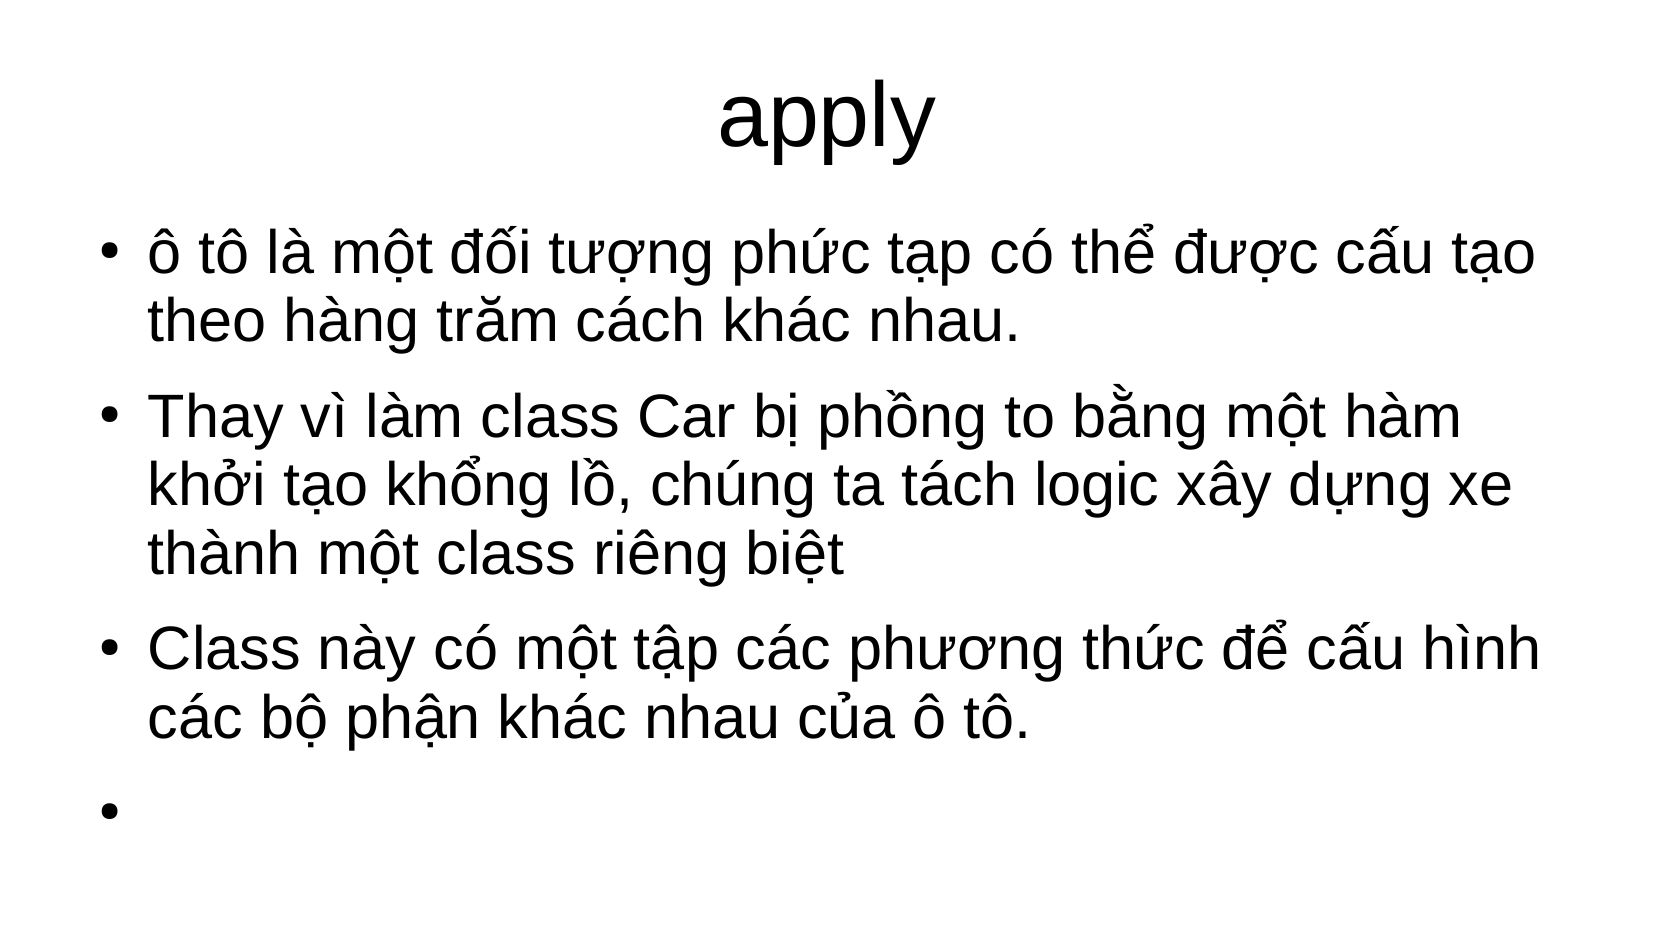

# apply
ô tô là một đối tượng phức tạp có thể được cấu tạo theo hàng trăm cách khác nhau.
Thay vì làm class Car bị phồng to bằng một hàm khởi tạo khổng lồ, chúng ta tách logic xây dựng xe thành một class riêng biệt
Class này có một tập các phương thức để cấu hình các bộ phận khác nhau của ô tô.